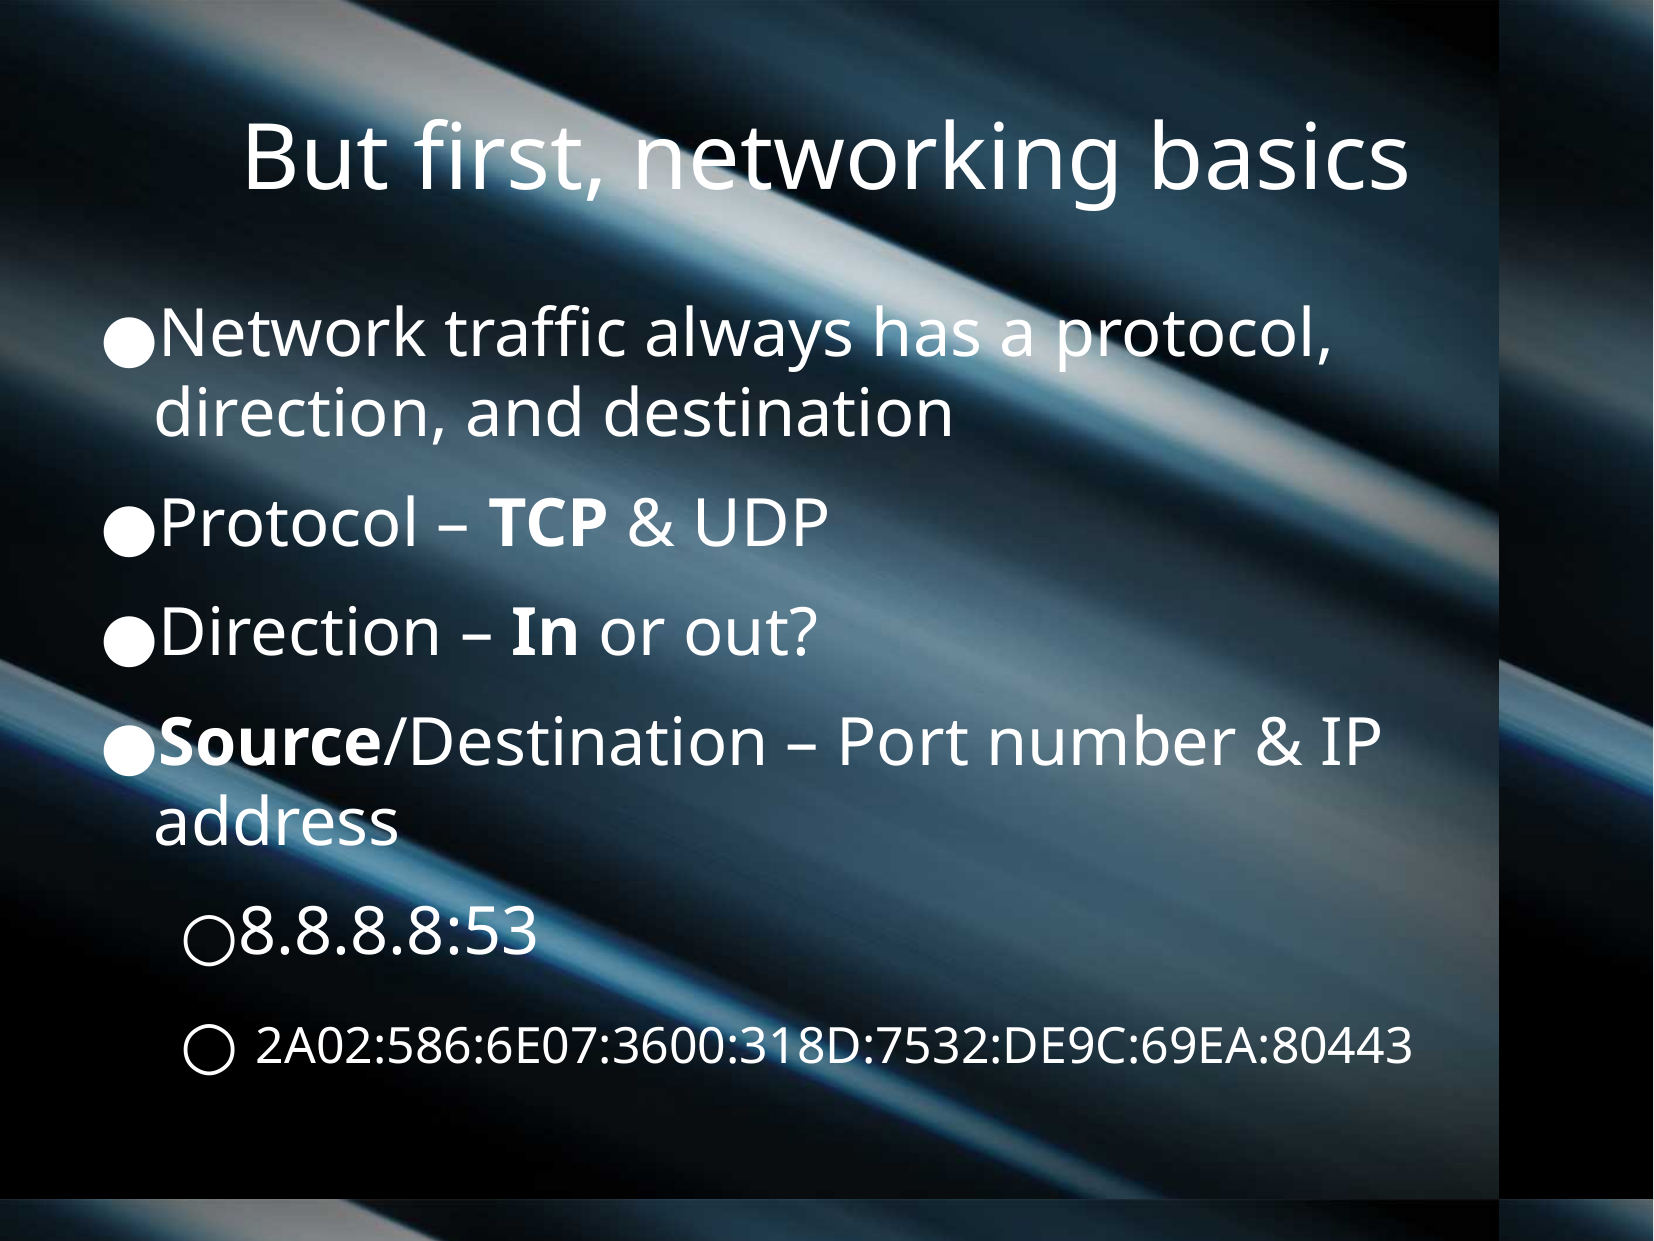

But first, networking basics
Network traffic always has a protocol, direction, and destination
Protocol – TCP & UDP
Direction – In or out?
Source/Destination – Port number & IP address
8.8.8.8:53
 2A02:586:6E07:3600:318D:7532:DE9C:69EA:80443